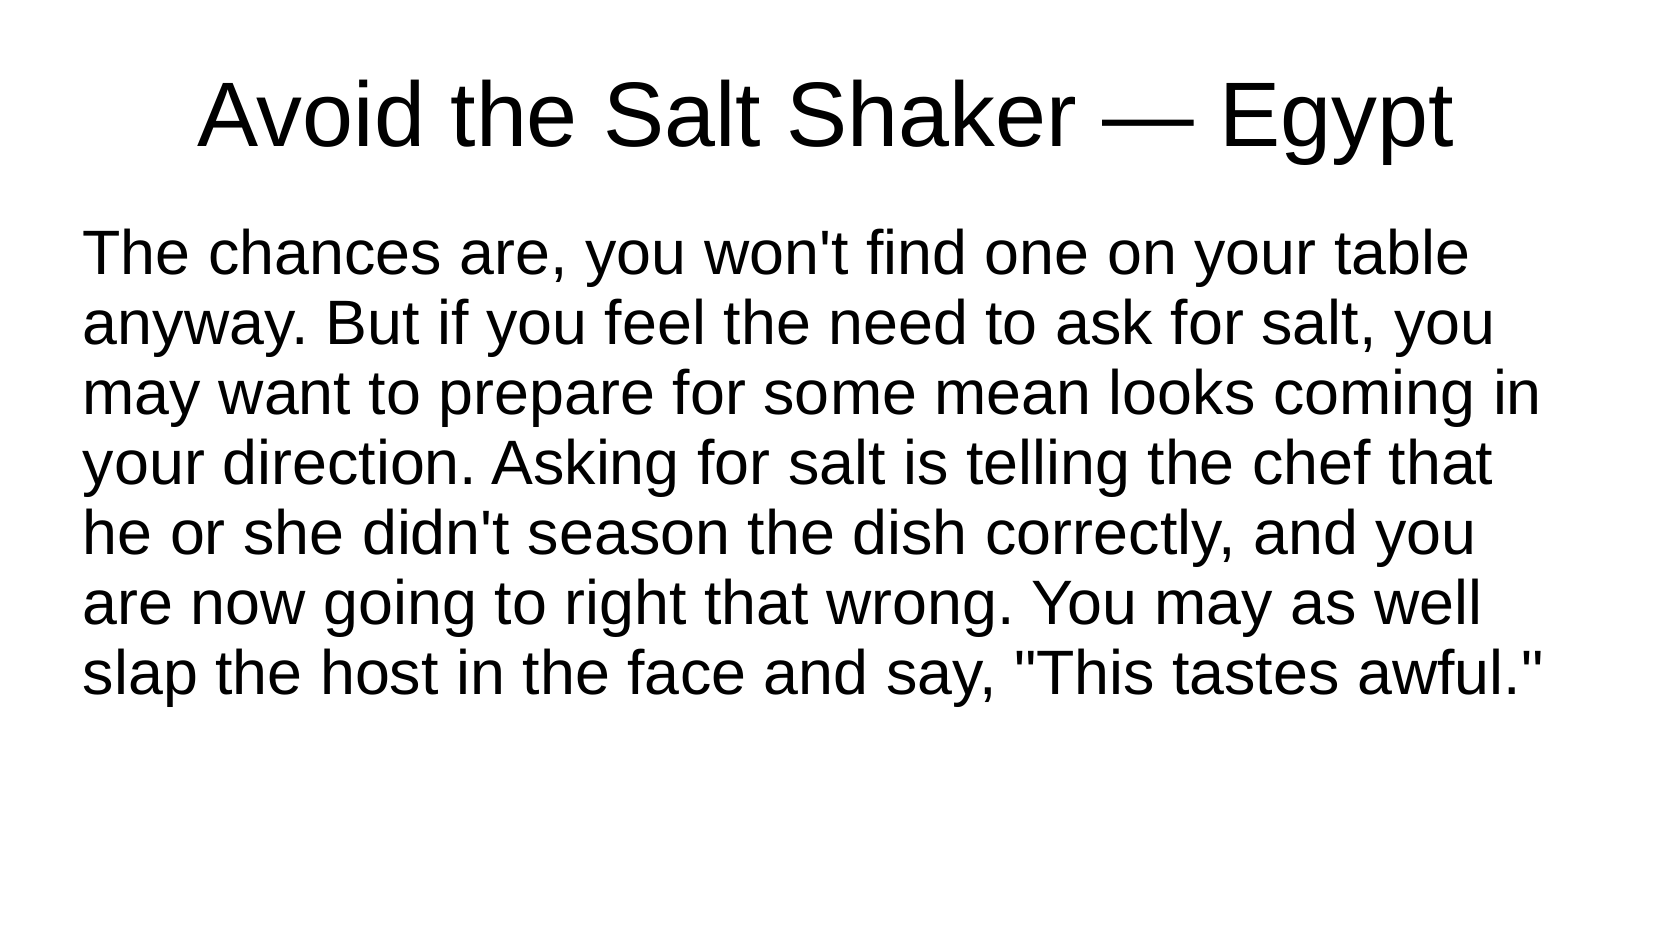

# Avoid the Salt Shaker — Egypt
The chances are, you won't find one on your table anyway. But if you feel the need to ask for salt, you may want to prepare for some mean looks coming in your direction. Asking for salt is telling the chef that he or she didn't season the dish correctly, and you are now going to right that wrong. You may as well slap the host in the face and say, "This tastes awful."